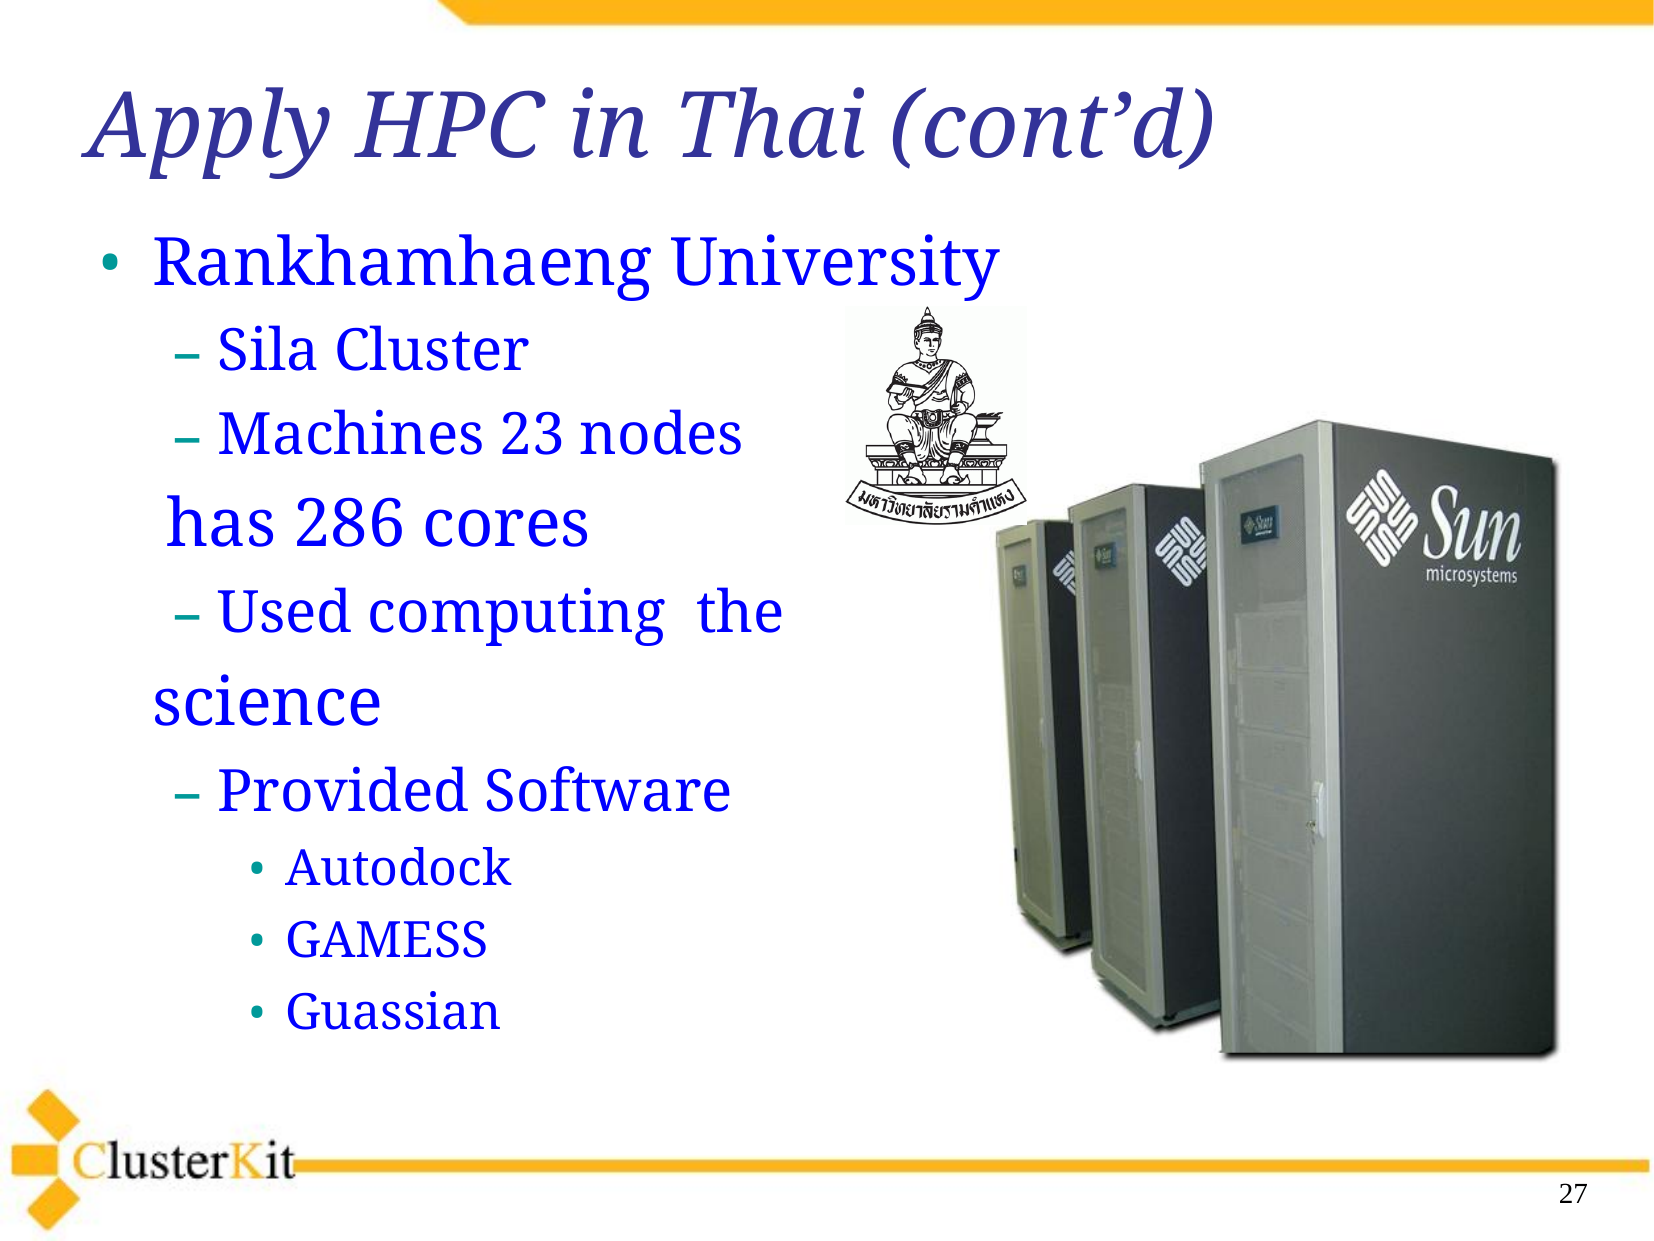

Apply HPC in Thai (cont’d)
Rankhamhaeng University
Sila Cluster
Machines 23 nodes
 has 286 cores
Used computing the
	science
Provided Software
Autodock
GAMESS
Guassian
27